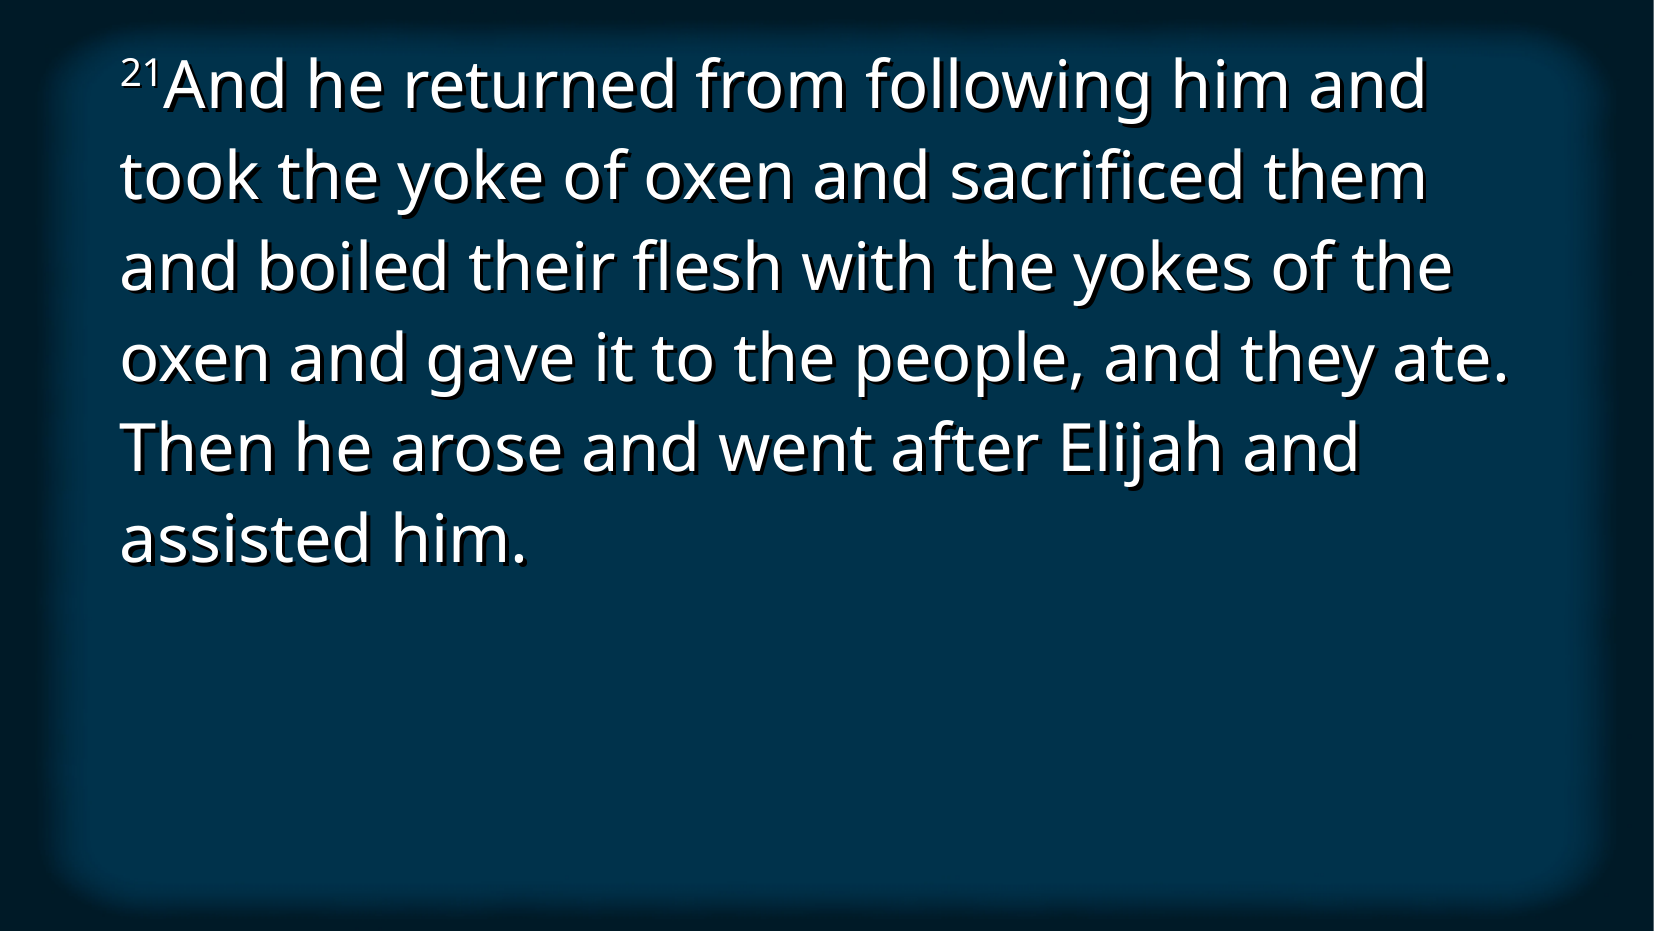

21And he returned from following him and took the yoke of oxen and sacrificed them and boiled their flesh with the yokes of the oxen and gave it to the people, and they ate. Then he arose and went after Elijah and assisted him.